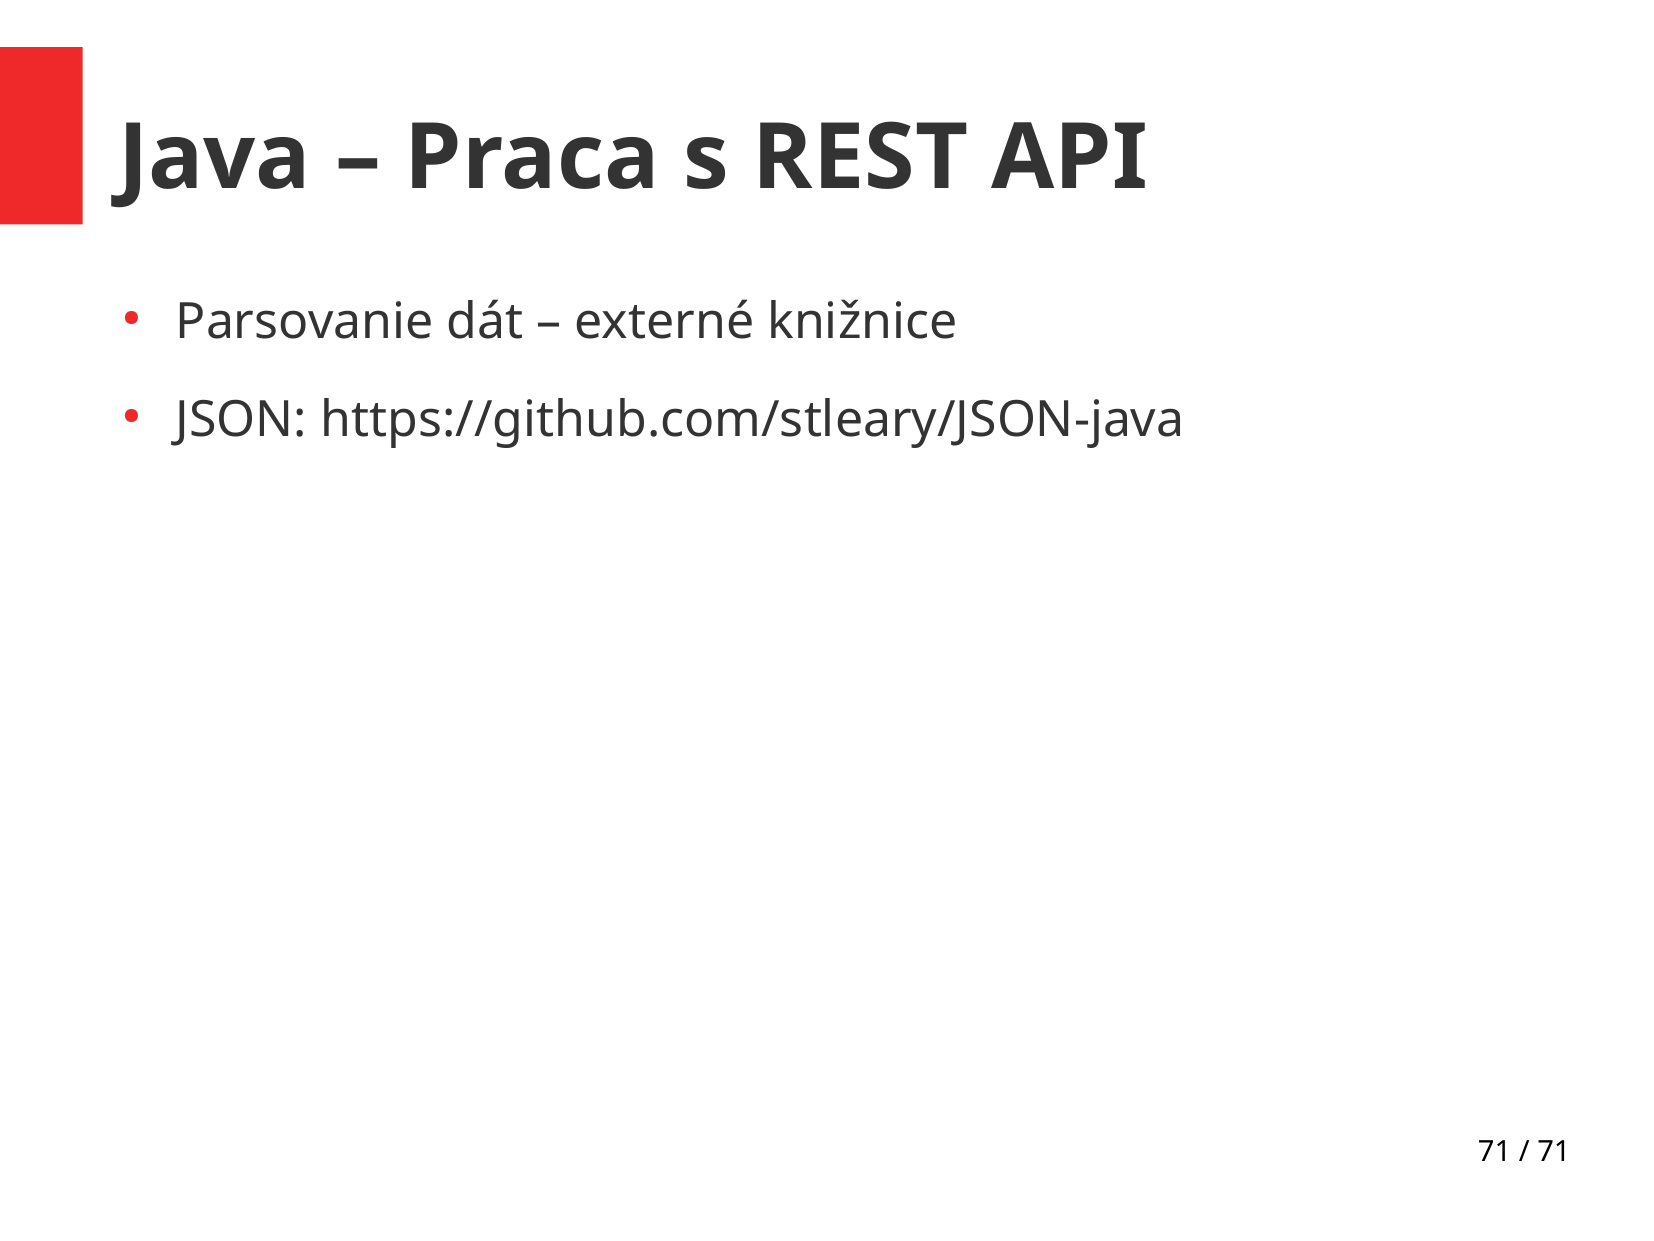

# Java – Praca s REST API
Parsovanie dát – externé knižnice
JSON: https://github.com/stleary/JSON-java
71